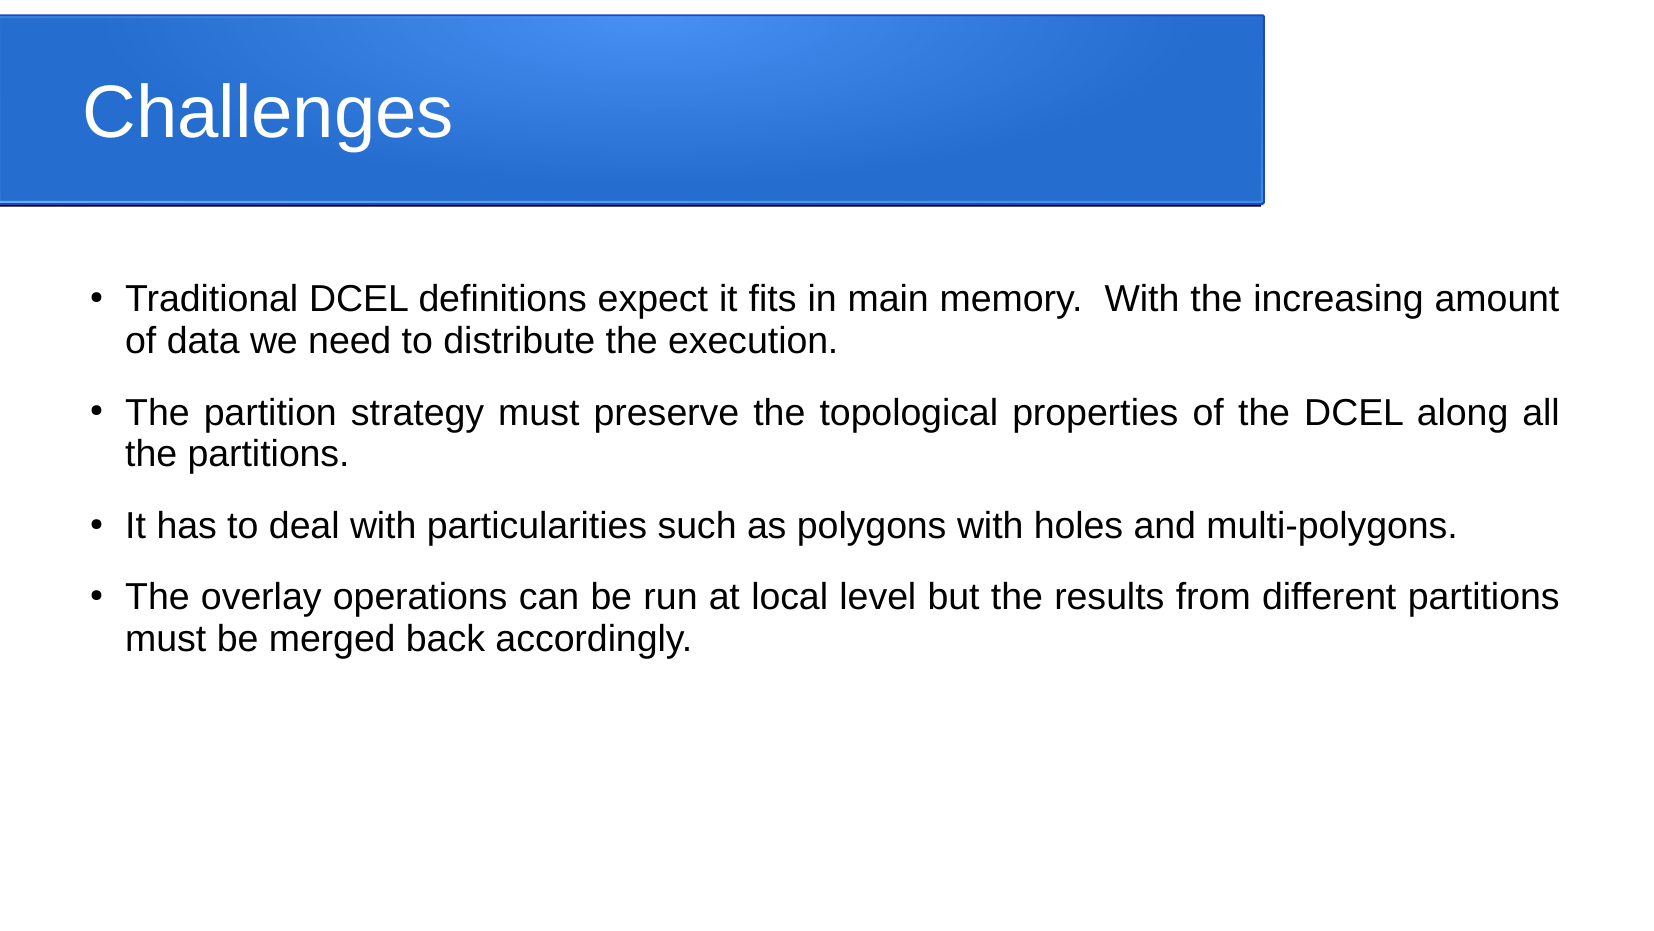

# Challenges
Traditional DCEL definitions expect it fits in main memory. With the increasing amount of data we need to distribute the execution.
The partition strategy must preserve the topological properties of the DCEL along all the partitions.
It has to deal with particularities such as polygons with holes and multi-polygons.
The overlay operations can be run at local level but the results from different partitions must be merged back accordingly.